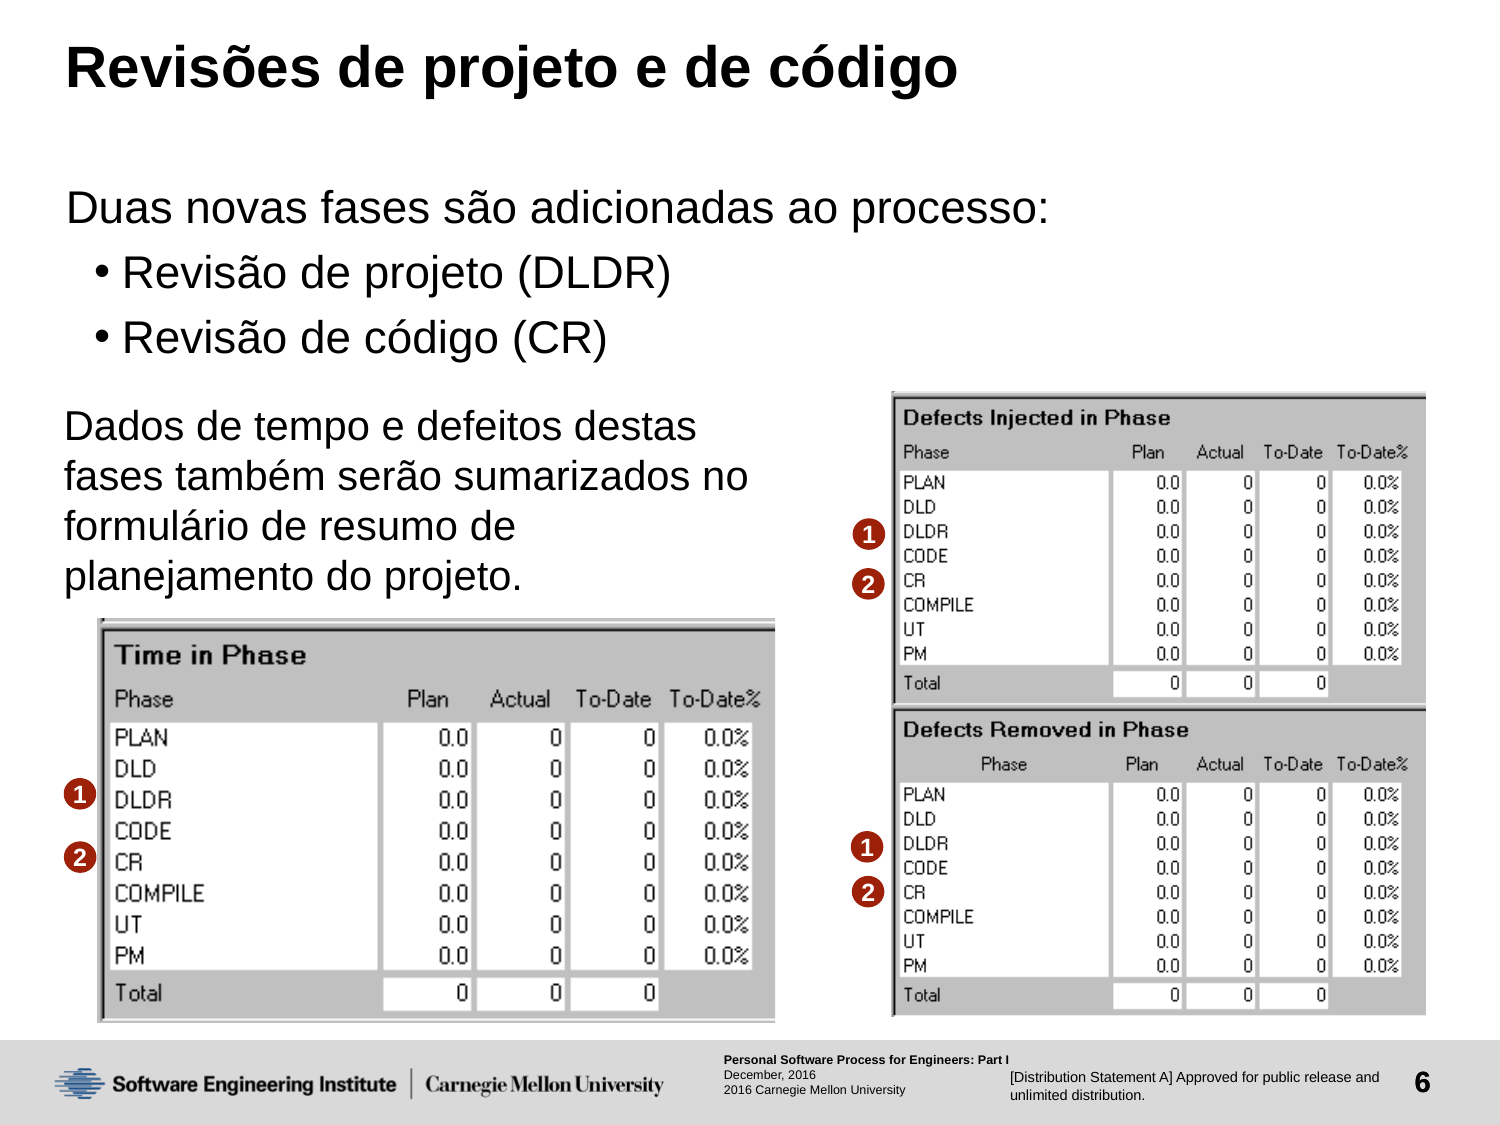

# Revisões de projeto e de código
Duas novas fases são adicionadas ao processo:
Revisão de projeto (DLDR)
Revisão de código (CR)
Dados de tempo e defeitos destas fases também serão sumarizados no formulário de resumo de planejamento do projeto.